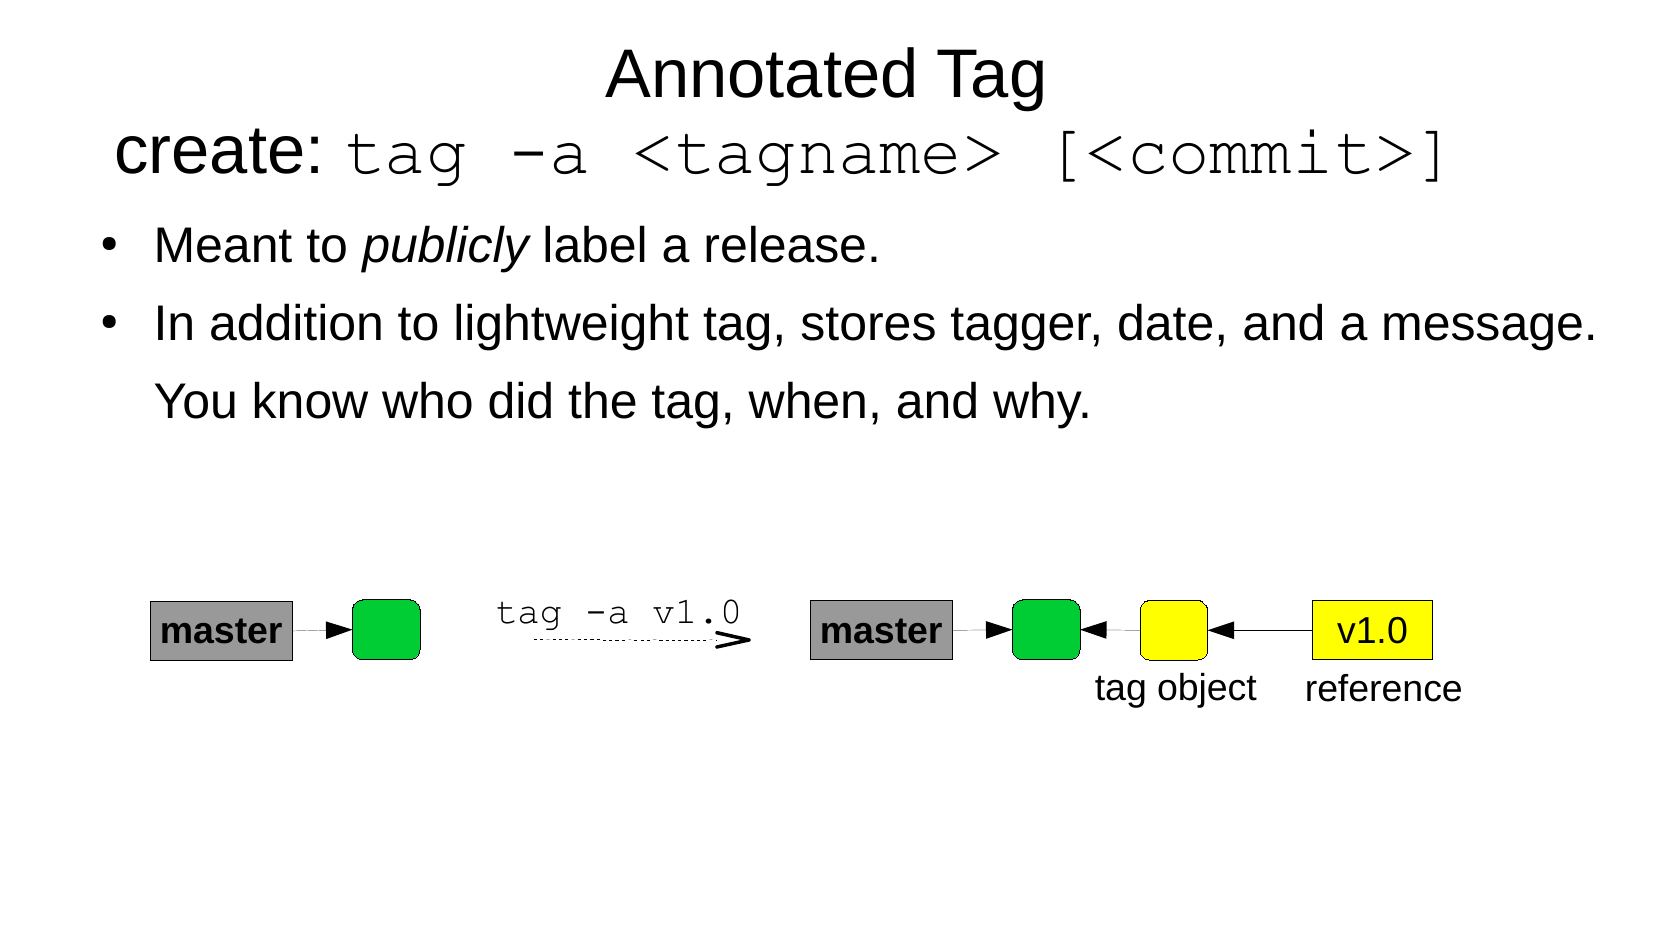

# Annotated Tag create: tag -a <tagname> [<commit>]
Meant to publicly label a release.
In addition to lightweight tag, stores tagger, date, and a message.
You know who did the tag, when, and why.
tag -a v1.0
master
v1.0
master
tag object
reference